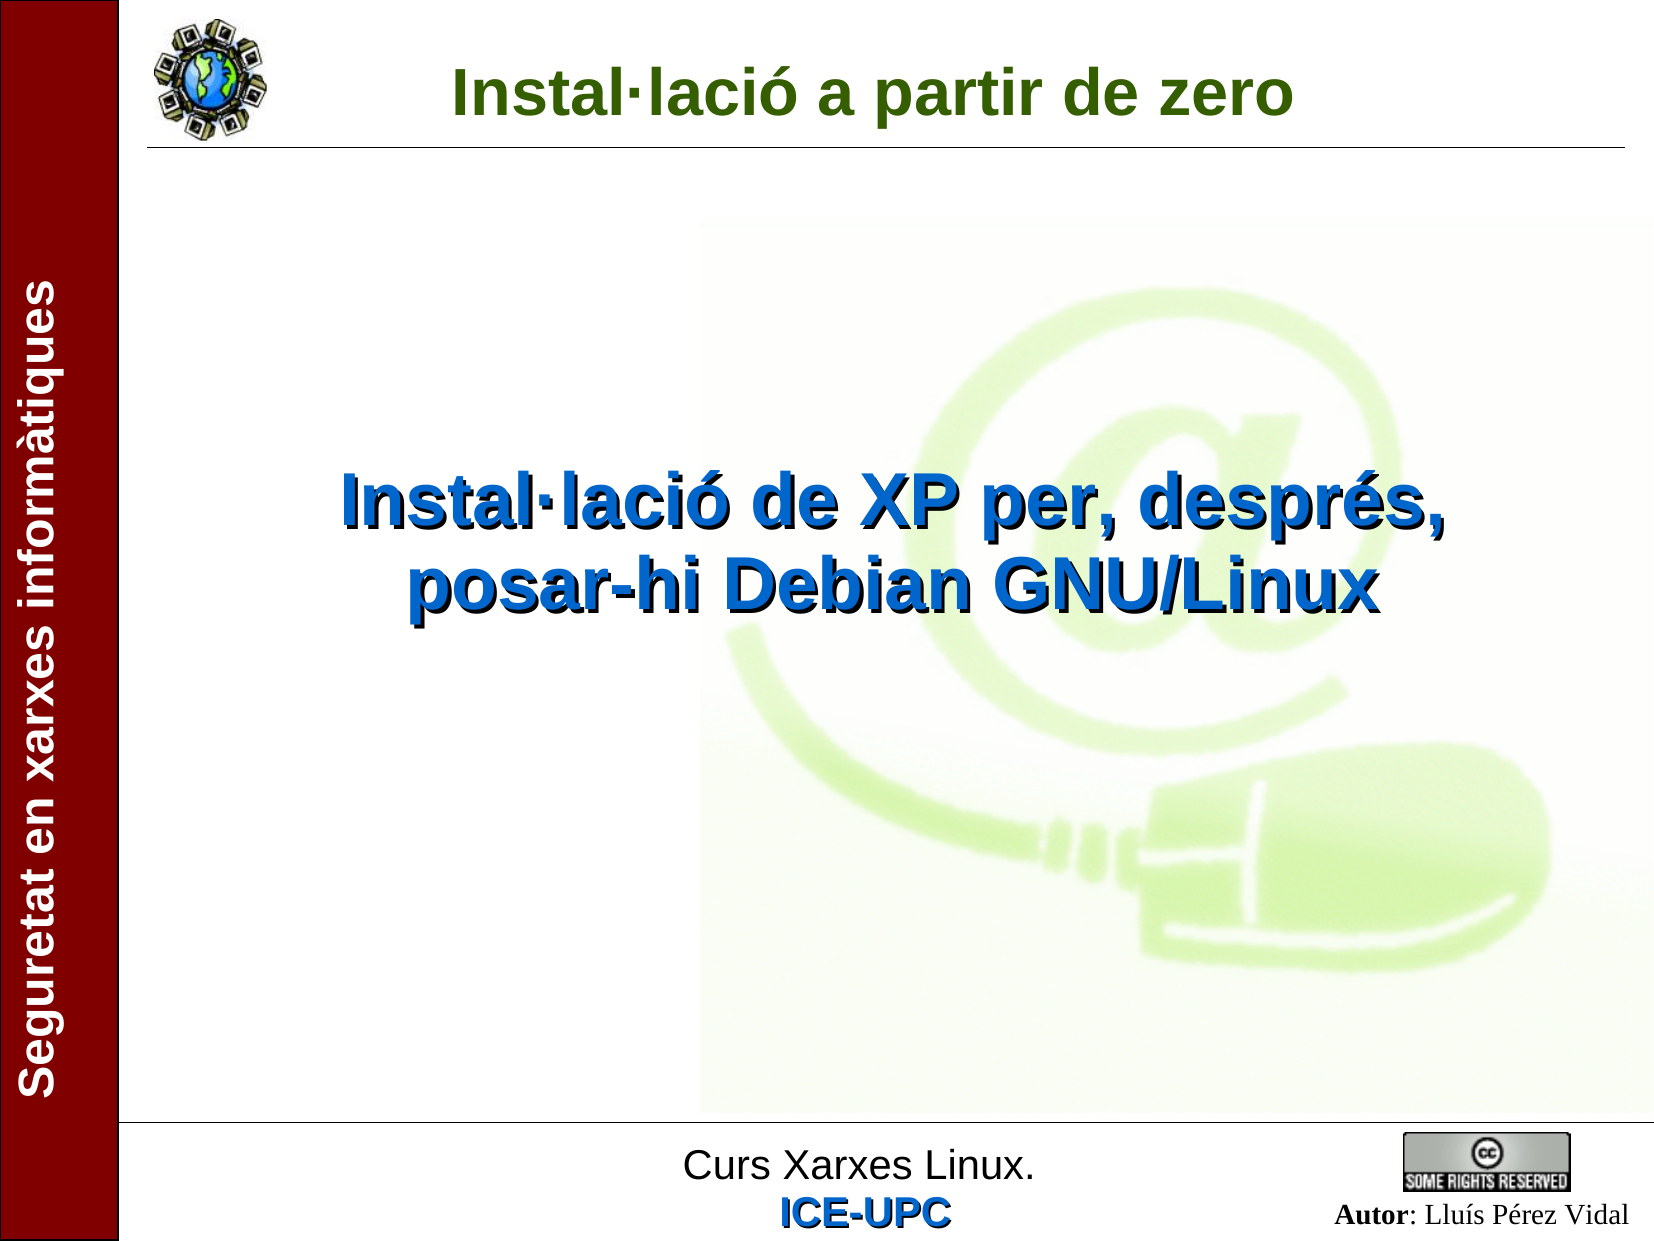

Instal·lació a partir de zero
# Instal·lació de XP per, després,
posar-hi Debian GNU/Linux